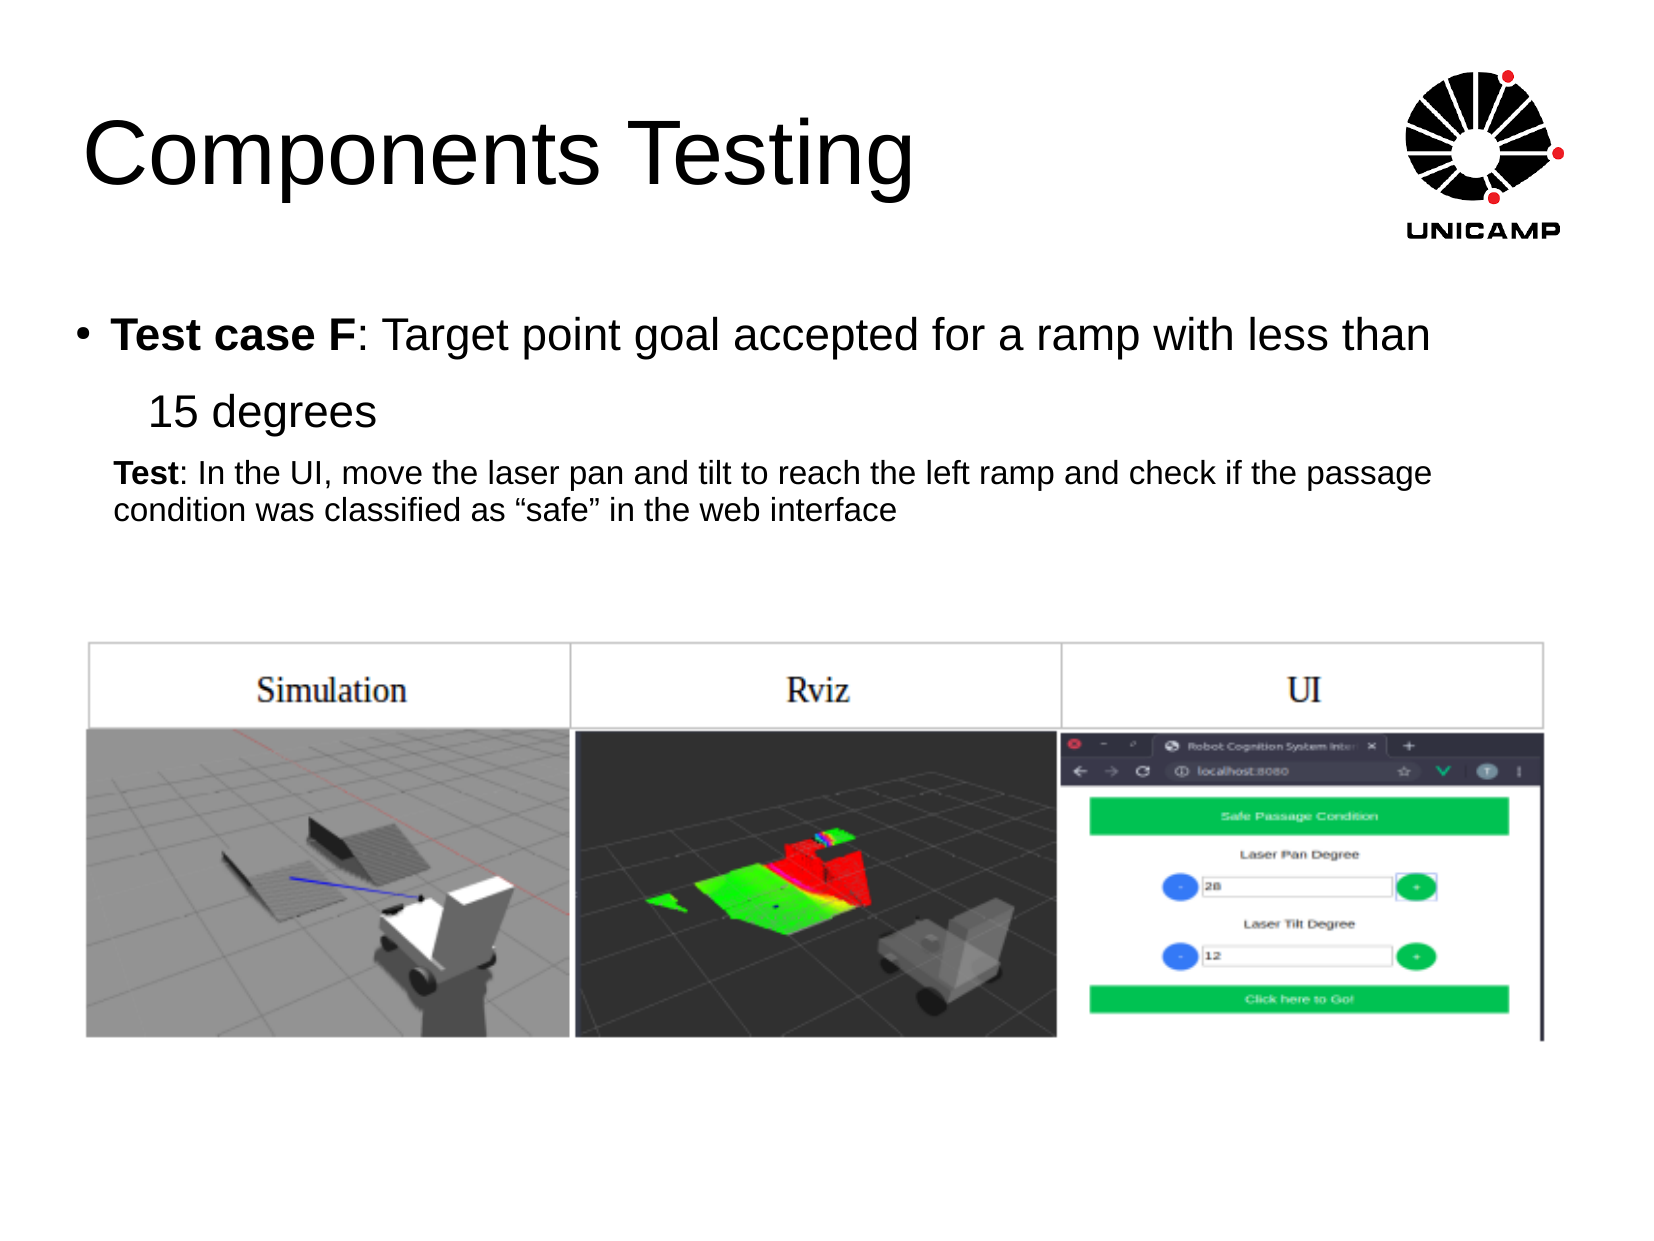

# Components Testing
Test case F: Target point goal accepted for a ramp with less than 15 degrees
Test: In the UI, move the laser pan and tilt to reach the left ramp and check if the passage condition was classified as “safe” in the web interface